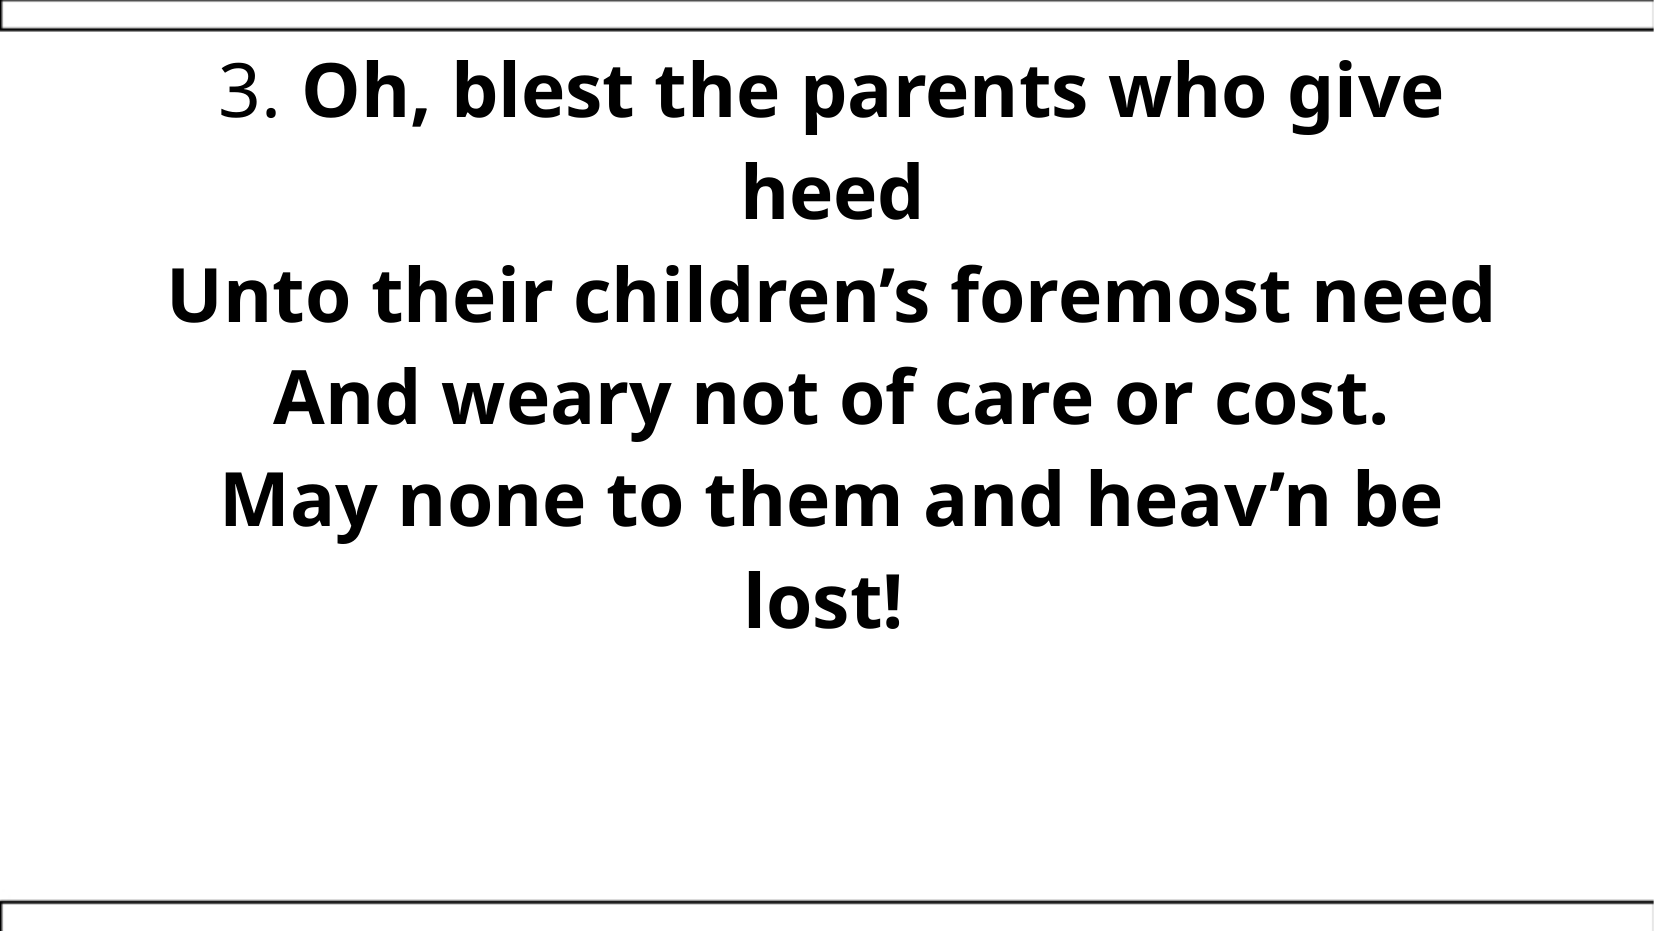

3. Oh, blest the parents who give heed
Unto their children’s foremost need
And weary not of care or cost.
May none to them and heav’n be lost!